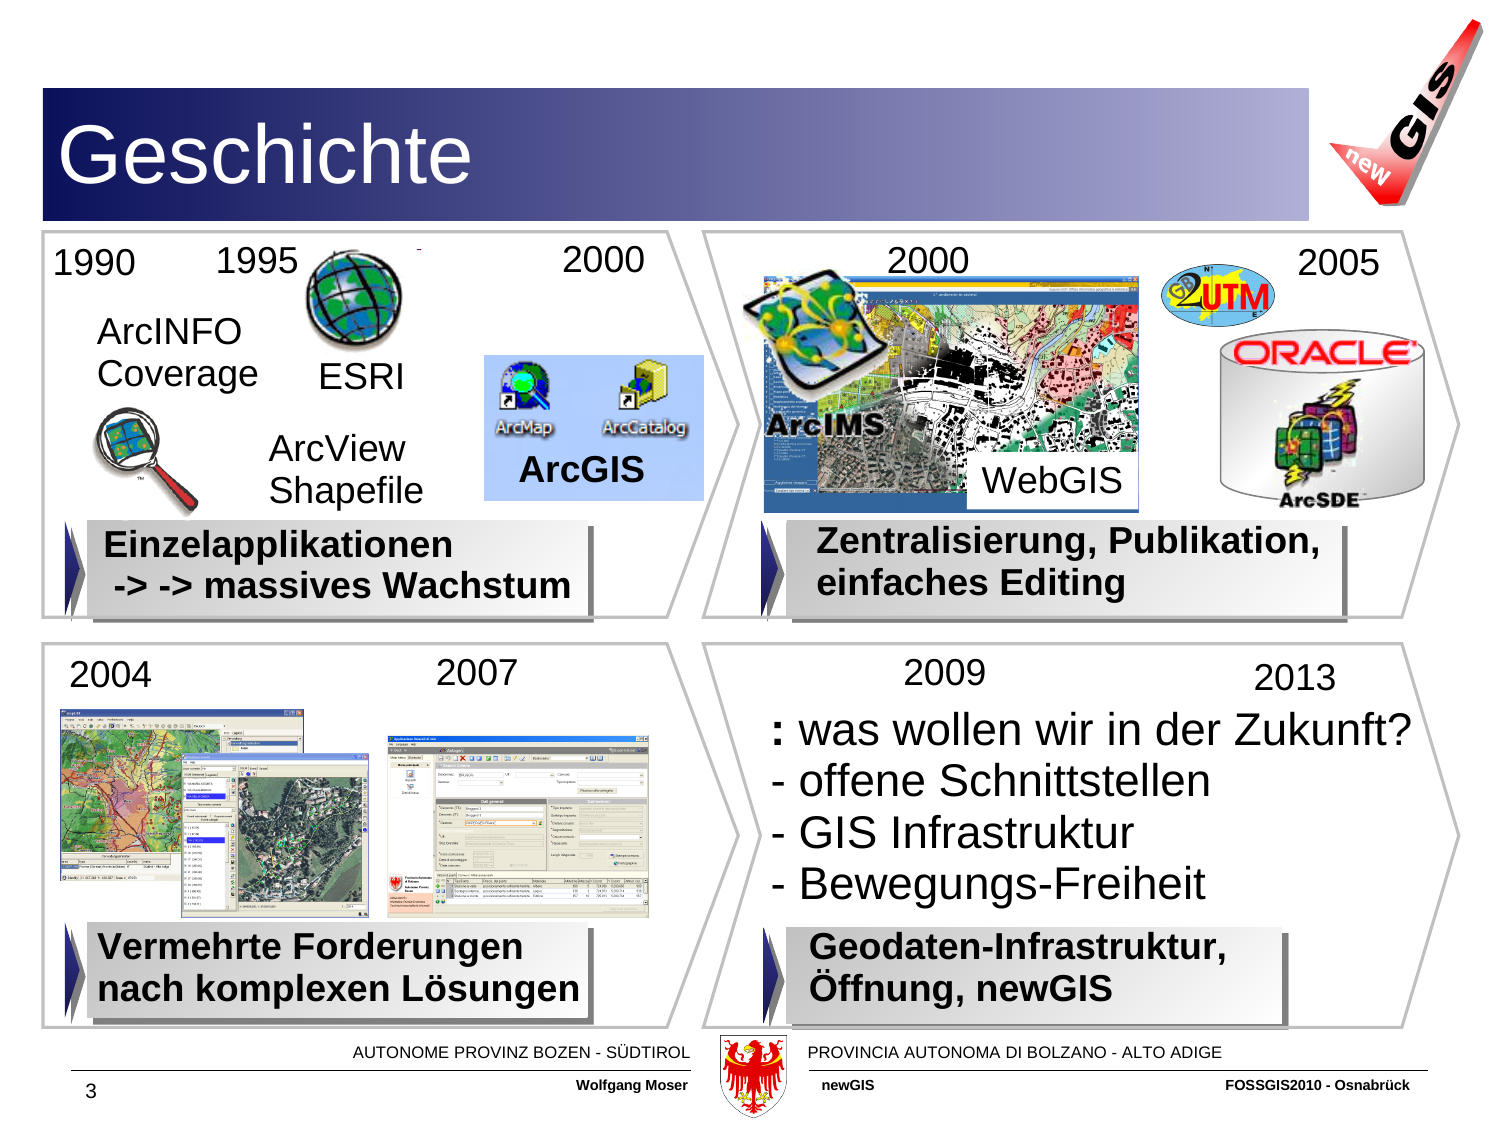

Geschichte
2000
1995
2000
1990
2005
ArcINFO
Coverage
ESRI
ArcView
Shapefile
ArcGIS
WebGIS
Zentralisierung, Publikation,
einfaches Editing
Einzelapplikationen
 -> -> massives Wachstum
2007
2009
2004
2013
: was wollen wir in der Zukunft?
- offene Schnittstellen
- GIS Infrastruktur
- Bewegungs-Freiheit
Vermehrte Forderungen
nach komplexen Lösungen
Geodaten-Infrastruktur,
Öffnung, newGIS